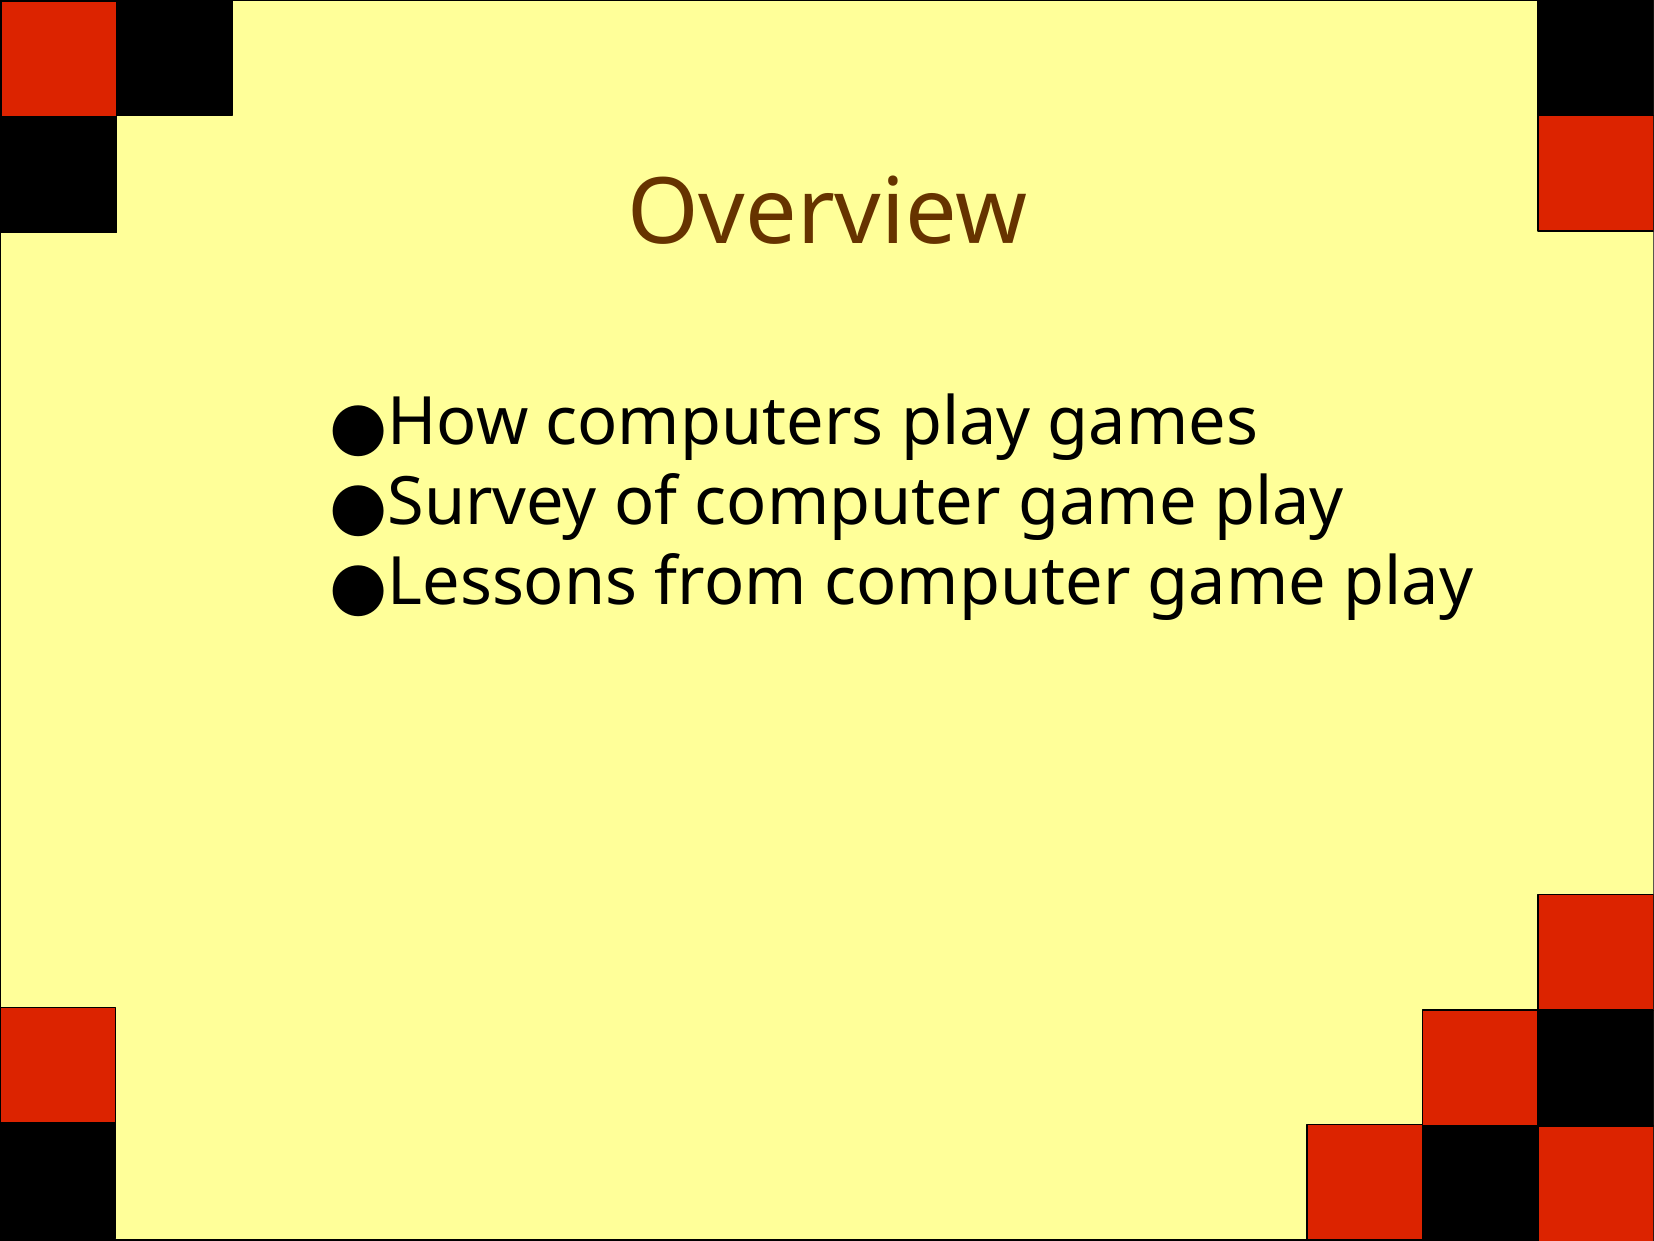

Overview
How computers play games
Survey of computer game play
Lessons from computer game play